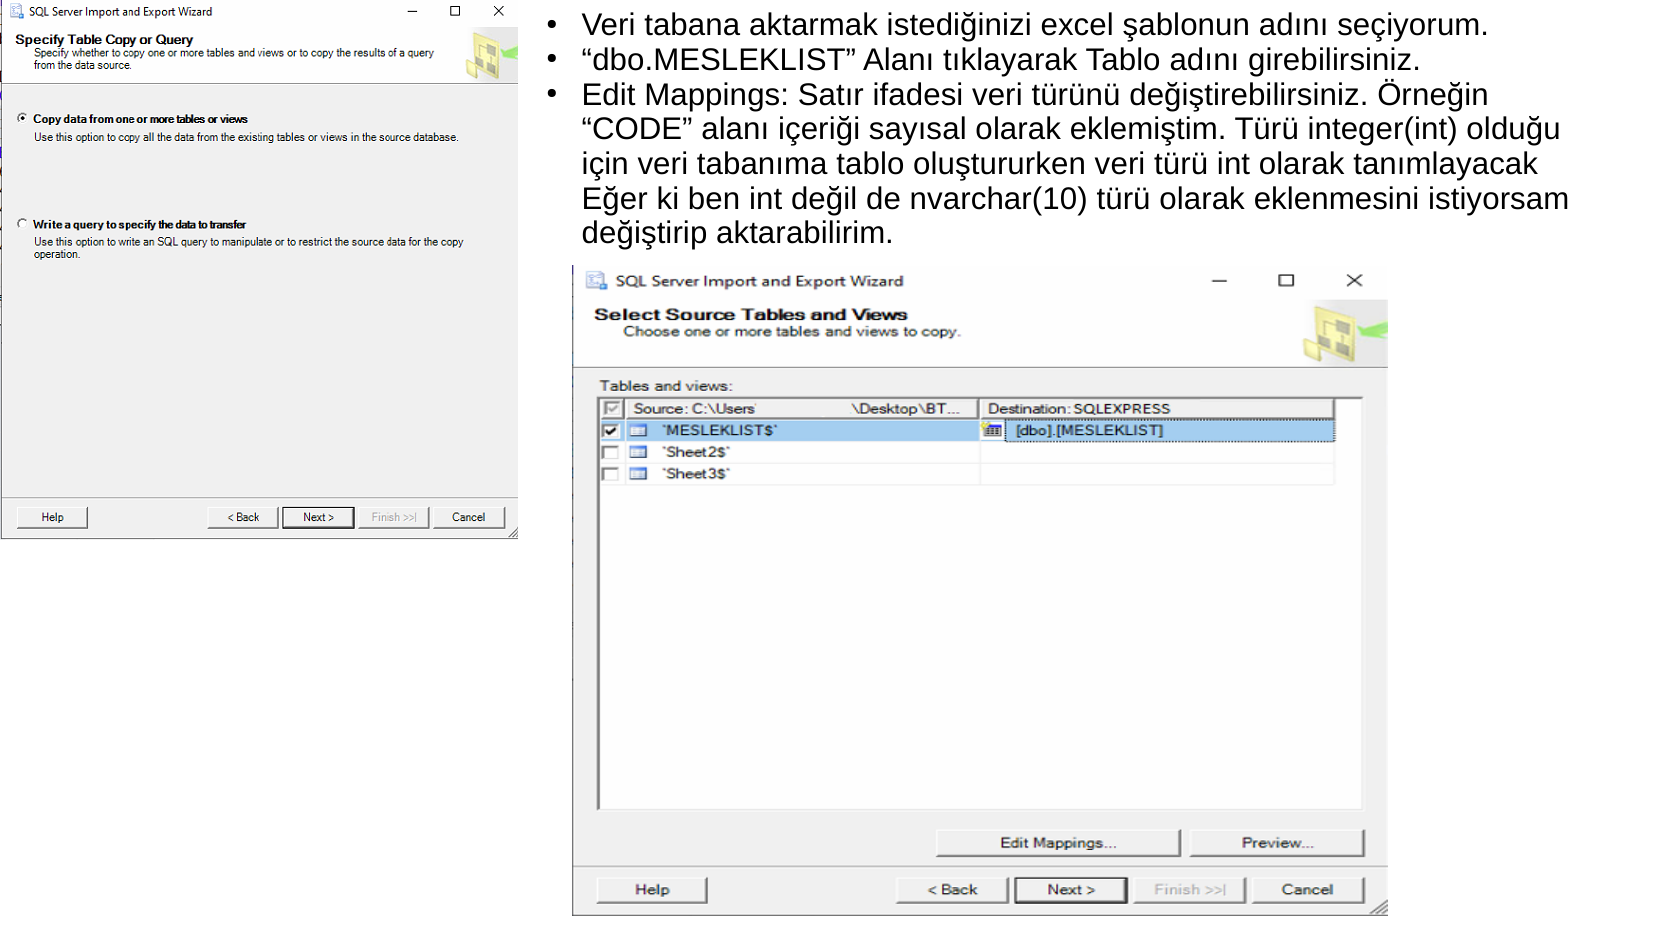

Veri tabana aktarmak istediğinizi excel şablonun adını seçiyorum.
“dbo.MESLEKLIST” Alanı tıklayarak Tablo adını girebilirsiniz.
Edit Mappings: Satır ifadesi veri türünü değiştirebilirsiniz. Örneğin “CODE” alanı içeriği sayısal olarak eklemiştim. Türü integer(int) olduğu için veri tabanıma tablo oluştururken veri türü int olarak tanımlayacak Eğer ki ben int değil de nvarchar(10) türü olarak eklenmesini istiyorsam değiştirip aktarabilirim.
#